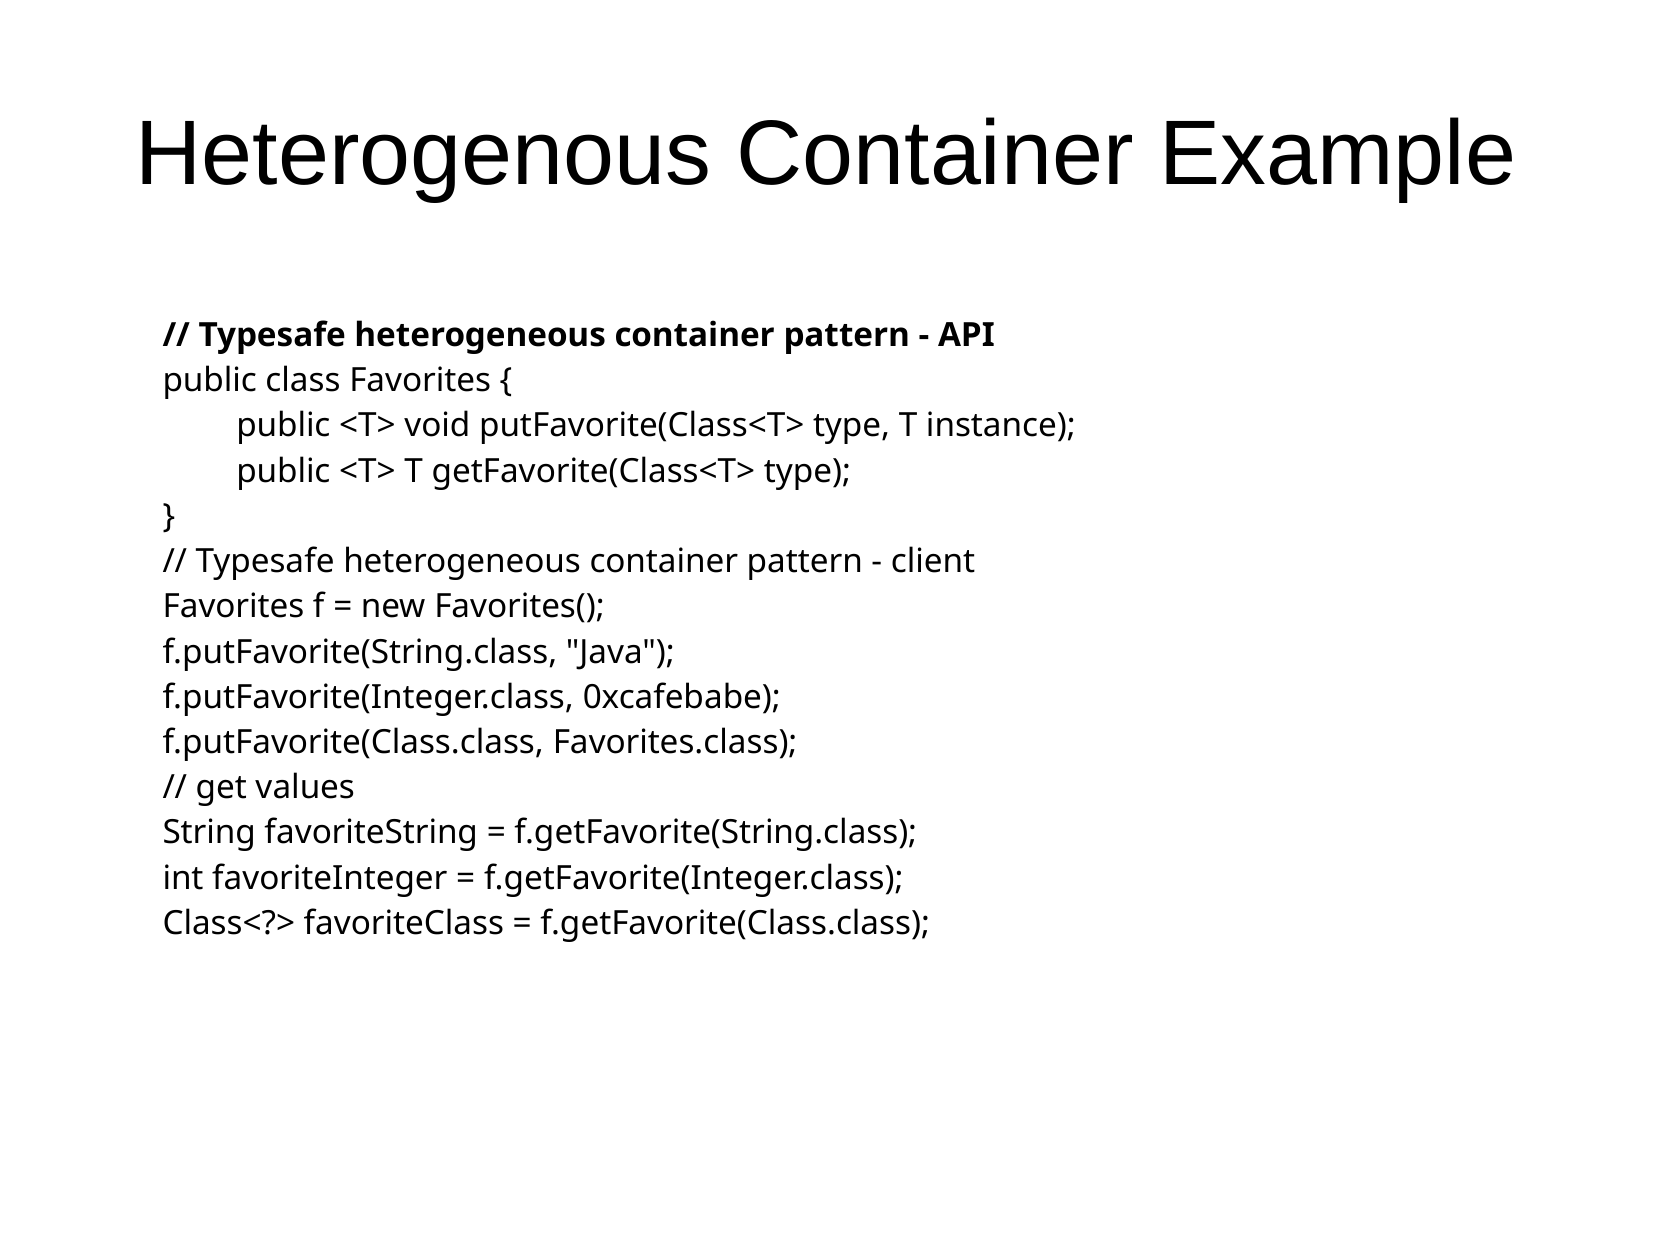

# Heterogenous Container Example
// Typesafe heterogeneous container pattern - API
public class Favorites {
	public <T> void putFavorite(Class<T> type, T instance);
	public <T> T getFavorite(Class<T> type);
}
// Typesafe heterogeneous container pattern - client
Favorites f = new Favorites();
f.putFavorite(String.class, "Java");
f.putFavorite(Integer.class, 0xcafebabe);
f.putFavorite(Class.class, Favorites.class);
// get values
String favoriteString = f.getFavorite(String.class);
int favoriteInteger = f.getFavorite(Integer.class);
Class<?> favoriteClass = f.getFavorite(Class.class);